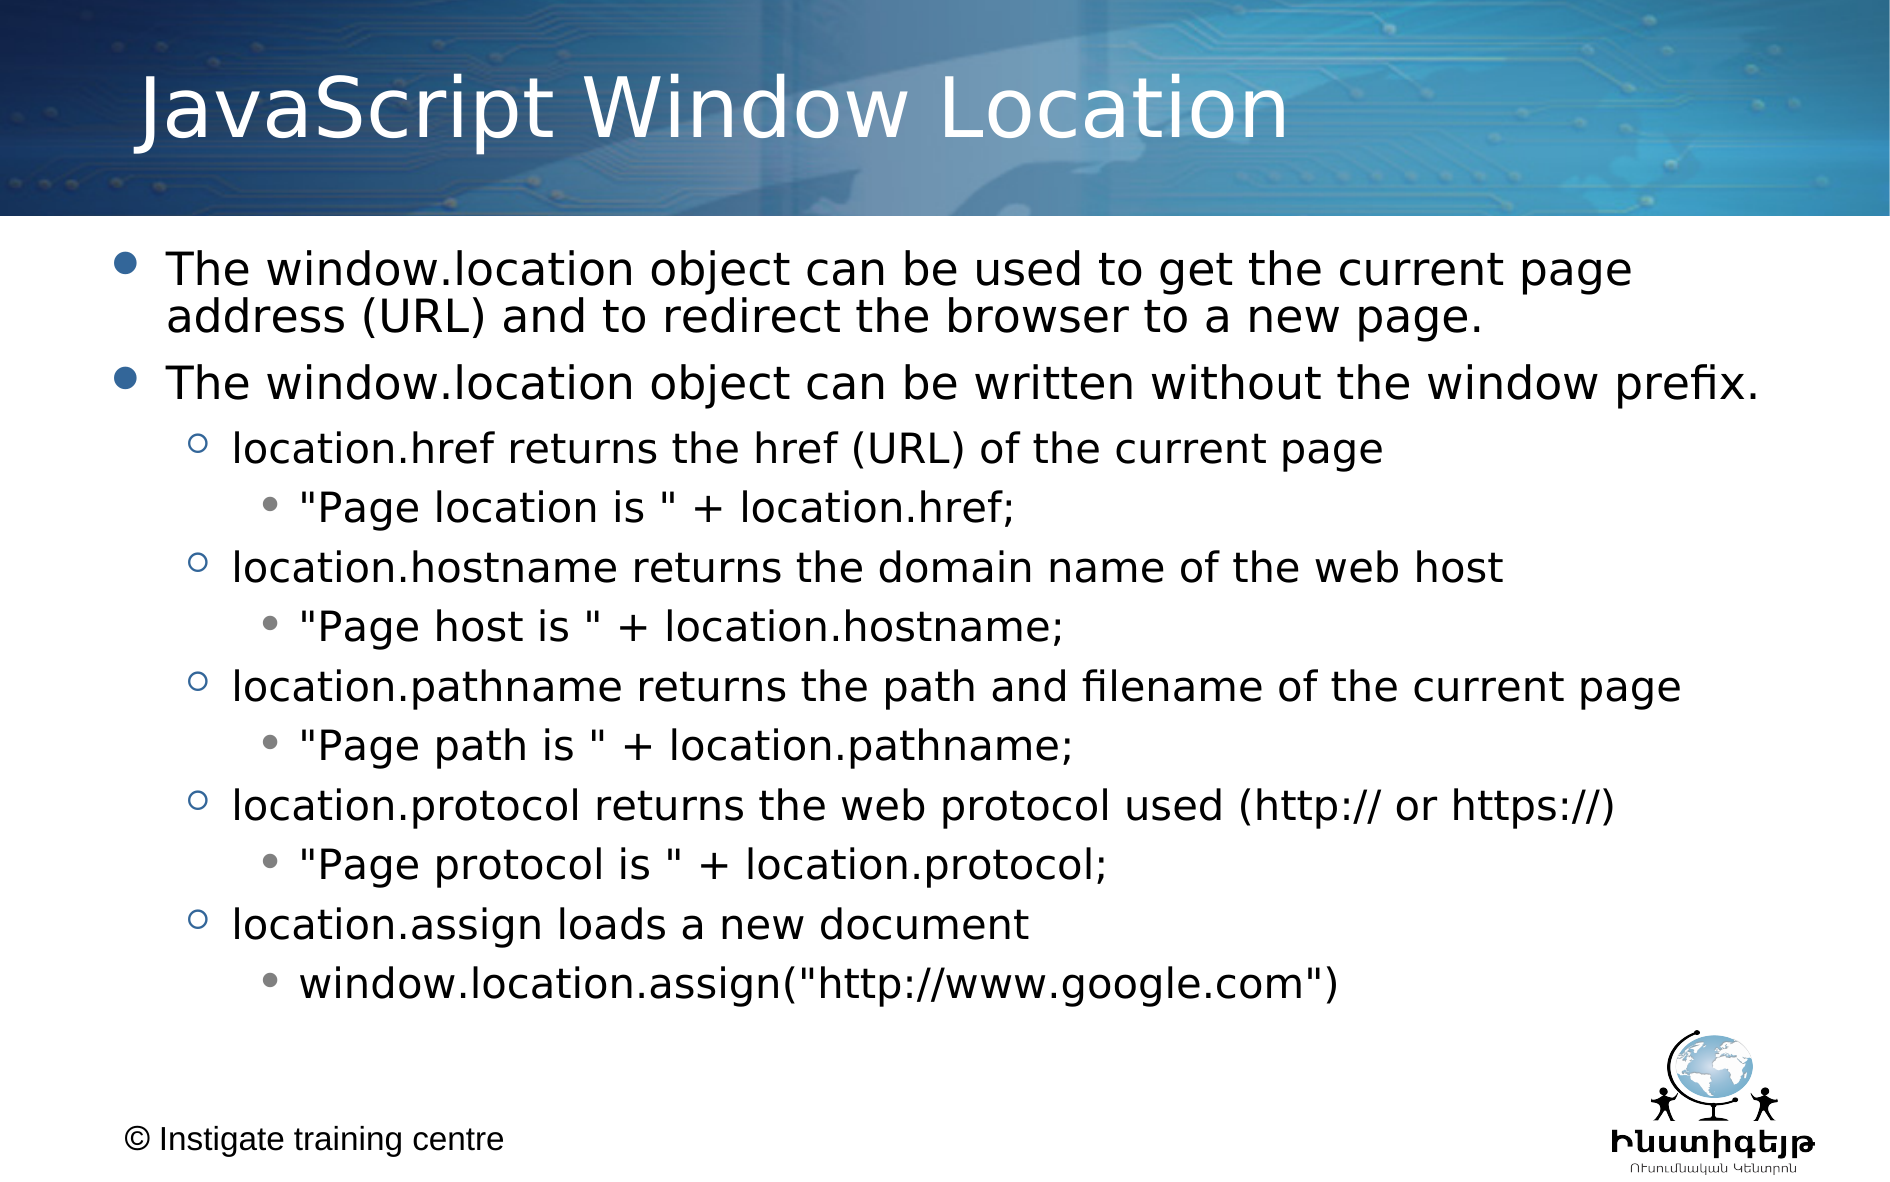

JavaScript Window Location
# The window.location object can be used to get the current page address (URL) and to redirect the browser to a new page.
The window.location object can be written without the window prefix.
location.href returns the href (URL) of the current page
"Page location is " + location.href;
location.hostname returns the domain name of the web host
"Page host is " + location.hostname;
location.pathname returns the path and filename of the current page
"Page path is " + location.pathname;
location.protocol returns the web protocol used (http:// or https://)
"Page protocol is " + location.protocol;
location.assign loads a new document
window.location.assign("http://www.google.com")